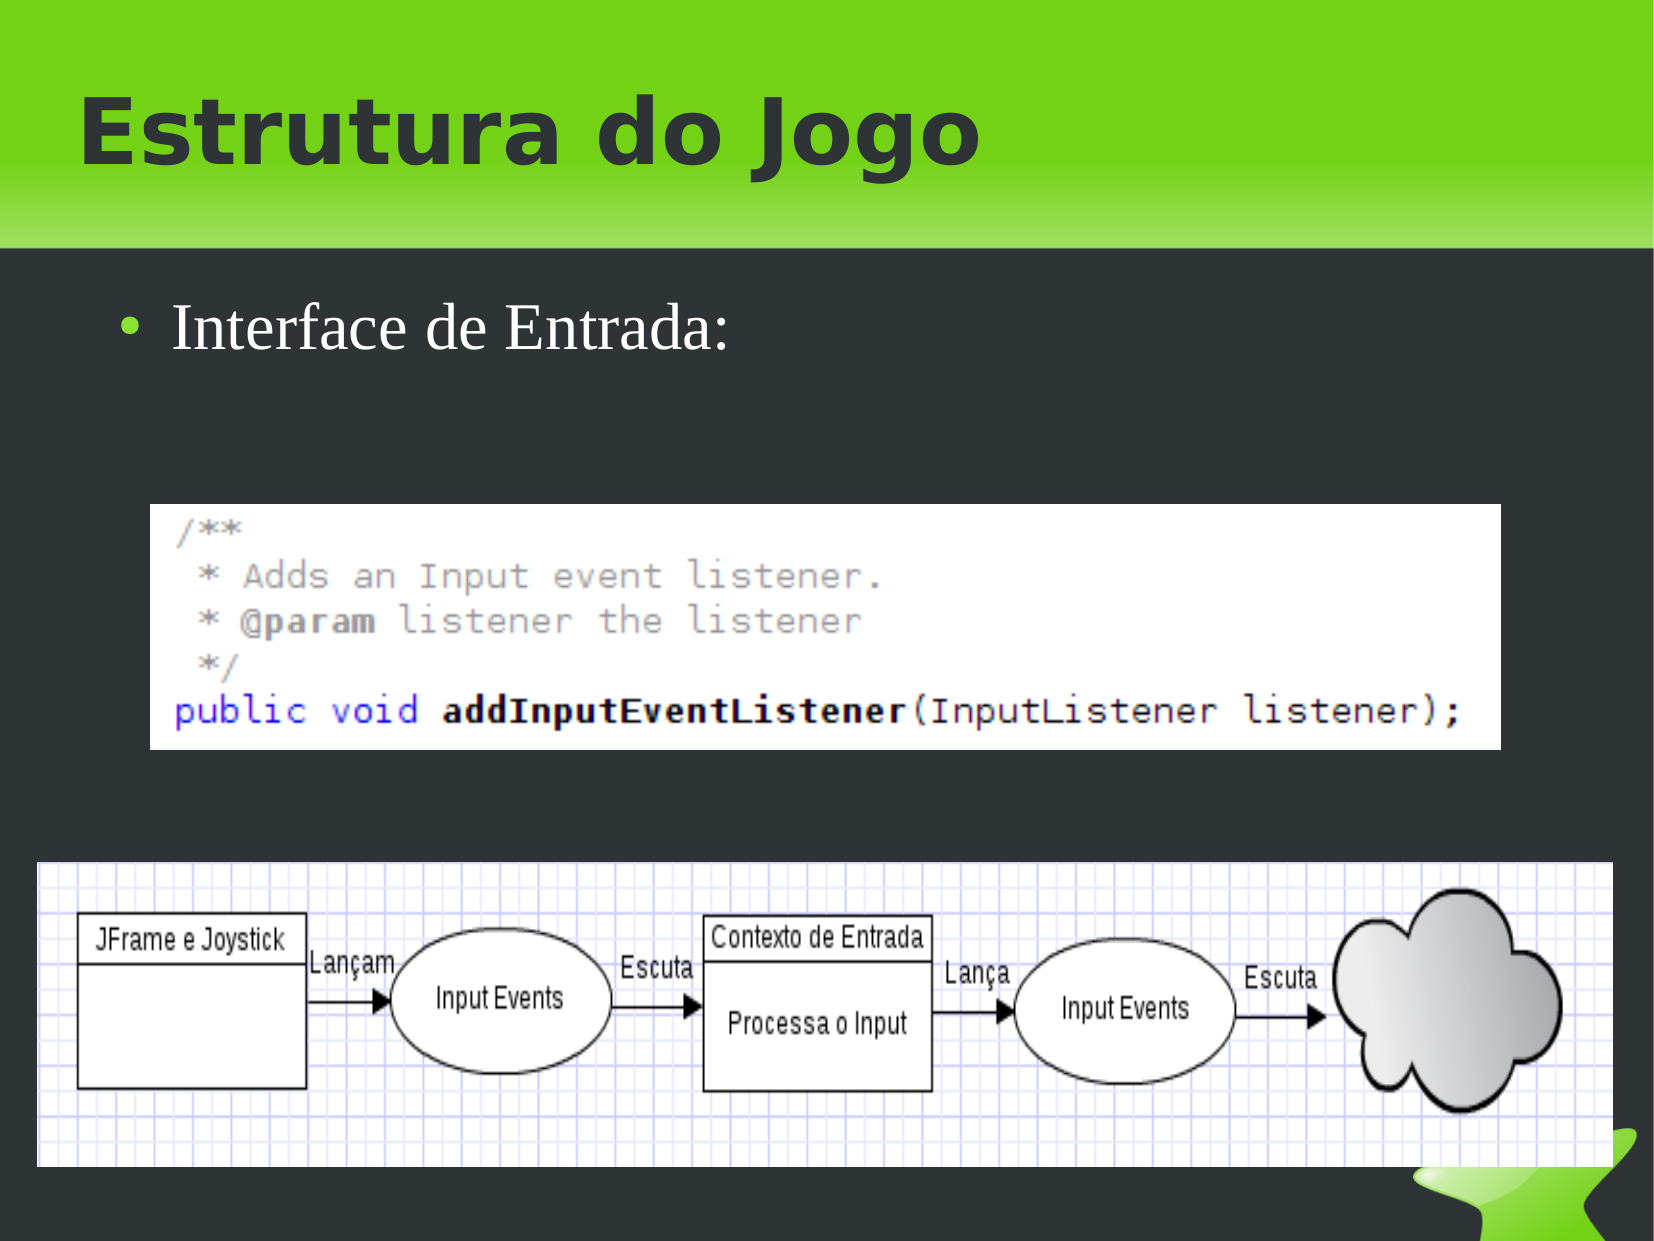

# Estrutura do Jogo
Interface de Entrada: